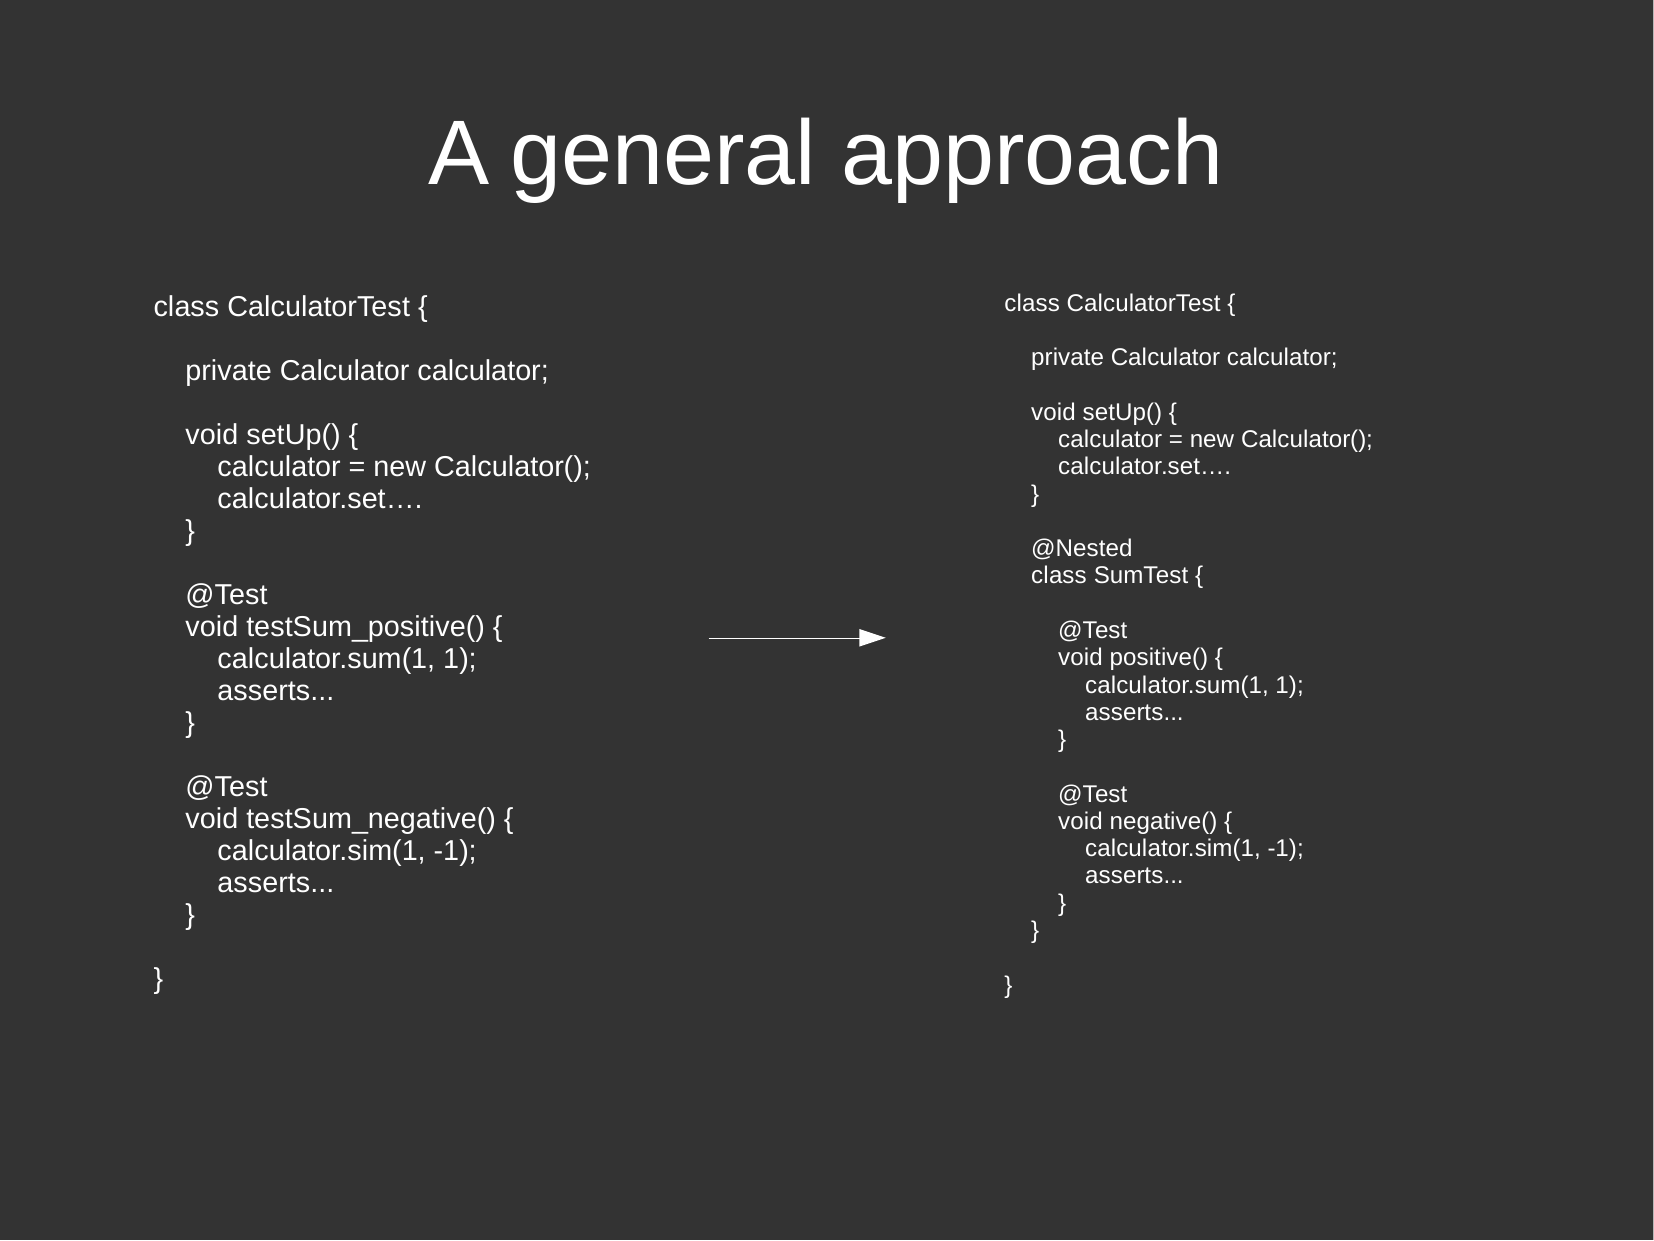

# A general approach
class CalculatorTest {
 private Calculator calculator;
 void setUp() {
 calculator = new Calculator();
 calculator.set….
 }
 @Nested
 class SumTest {
 @Test
 void positive() {
 calculator.sum(1, 1);
 asserts...
 }
 @Test
 void negative() {
 calculator.sim(1, -1);
 asserts...
 }
 }
}
class CalculatorTest {
 private Calculator calculator;
 void setUp() {
 calculator = new Calculator();
 calculator.set….
 }
 @Test
 void testSum_positive() {
 calculator.sum(1, 1);
 asserts...
 }
 @Test
 void testSum_negative() {
 calculator.sim(1, -1);
 asserts...
 }
}